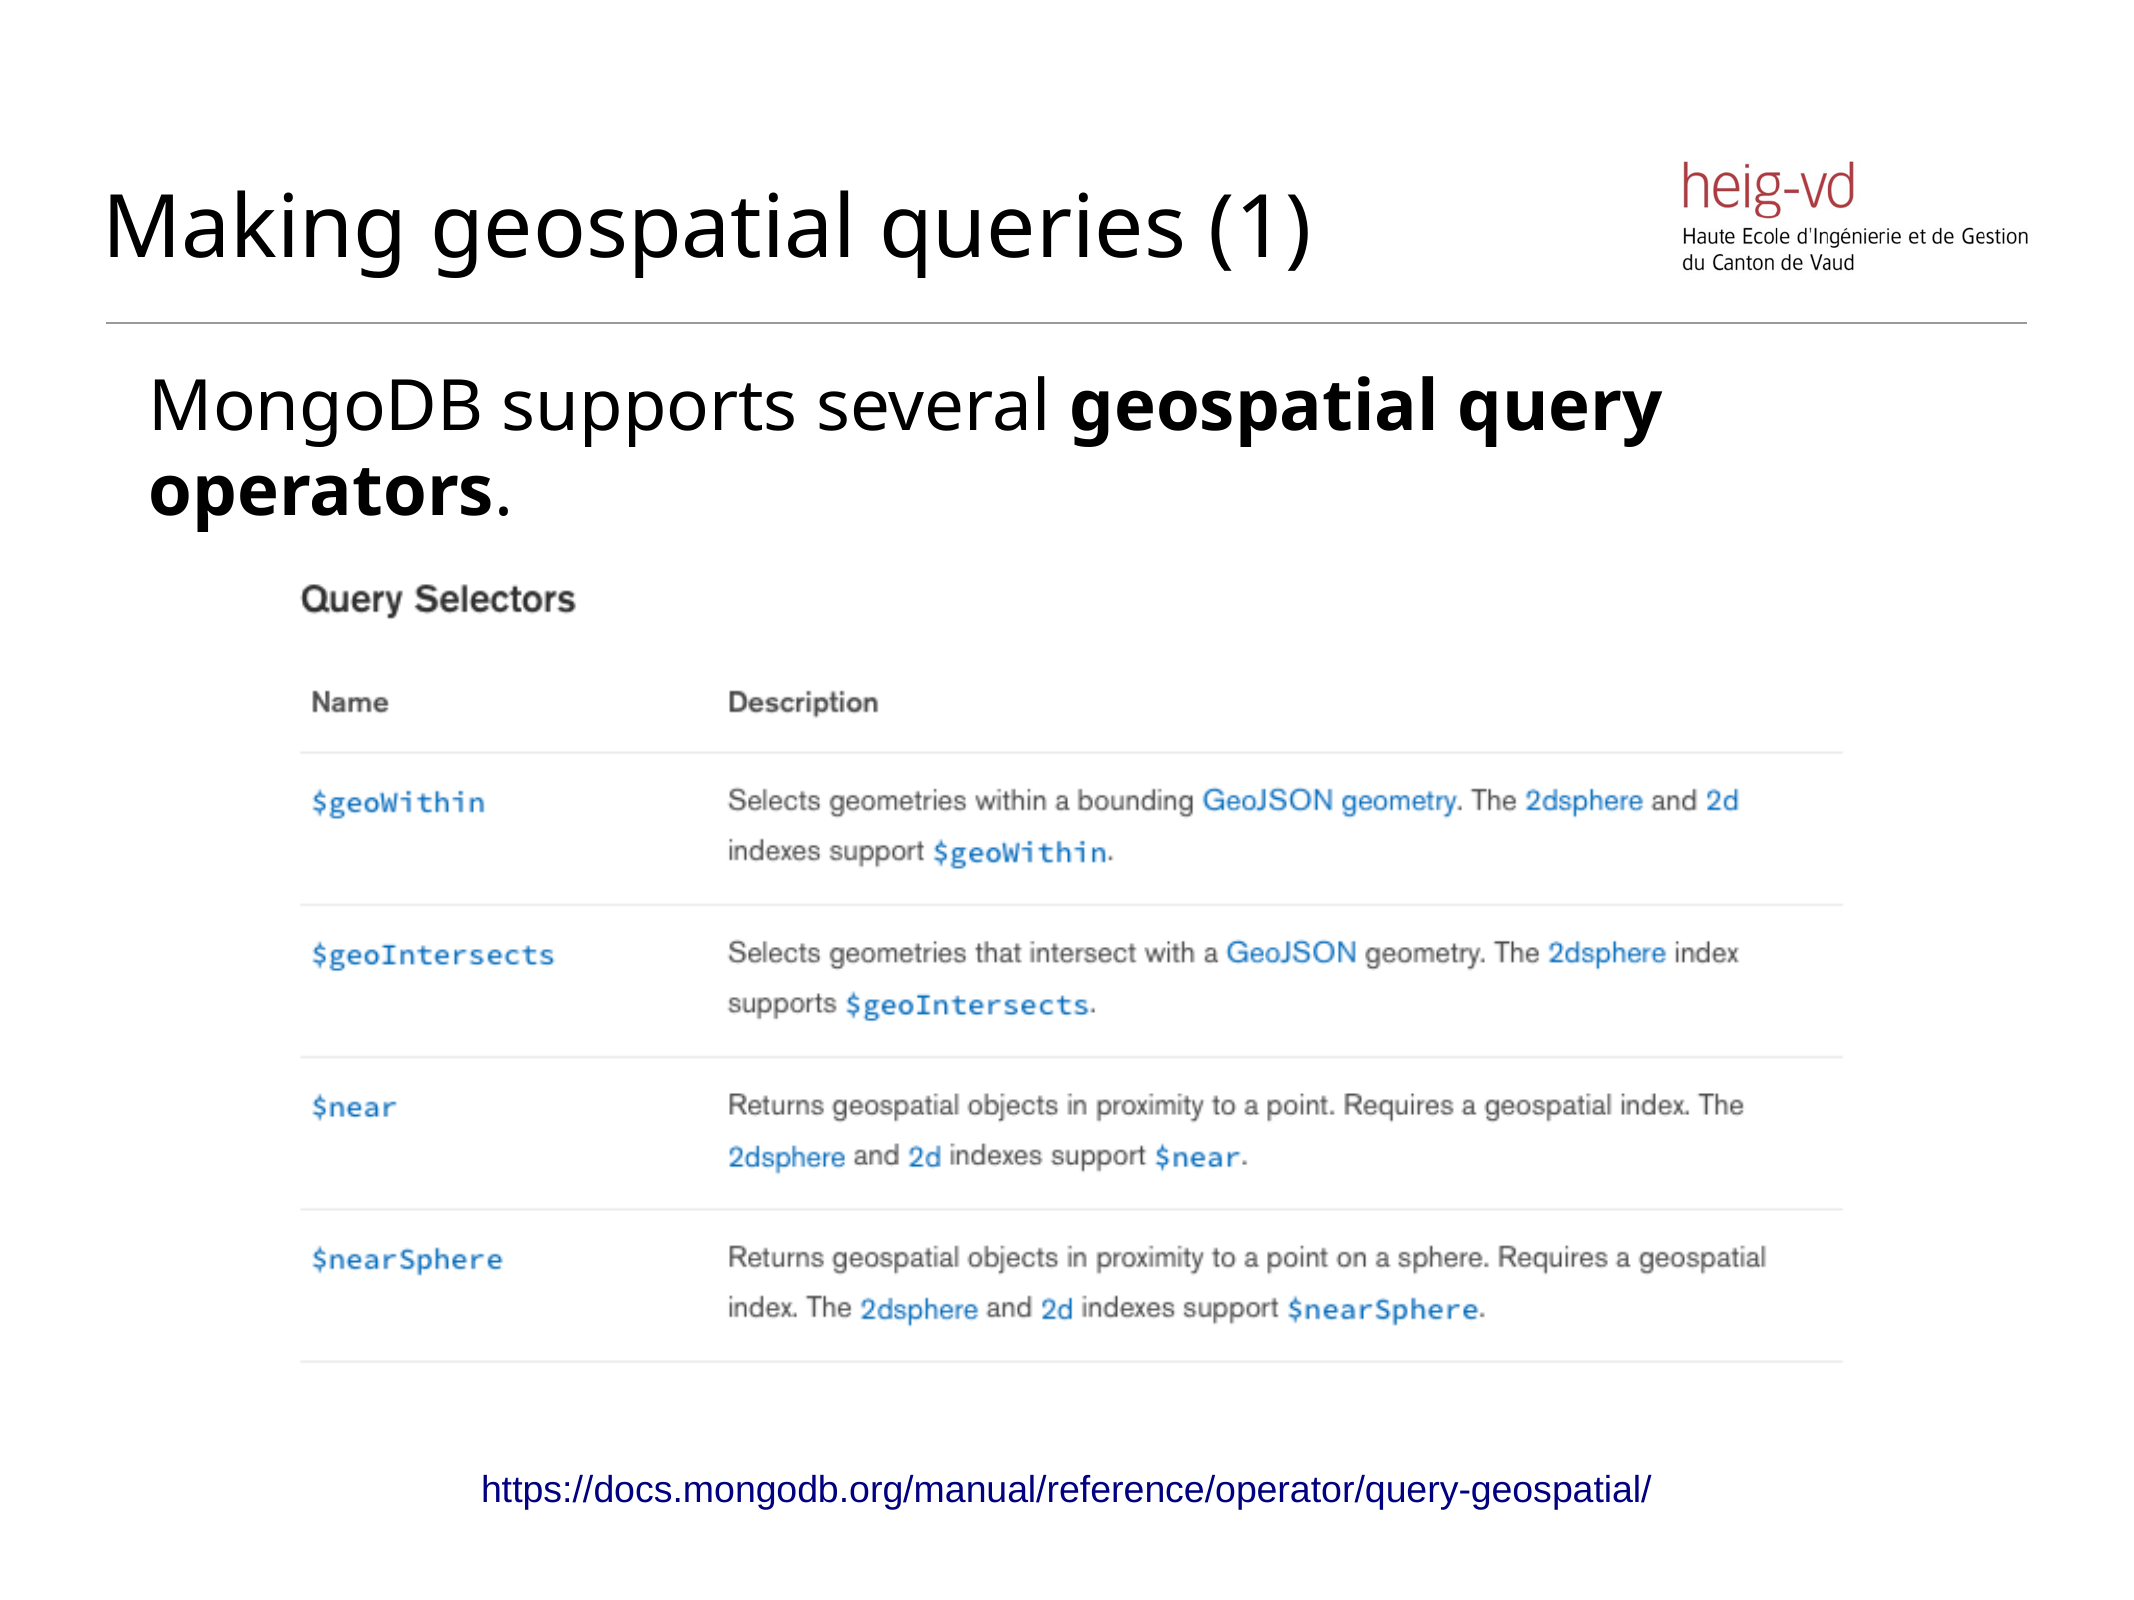

# Making geospatial queries (1)
MongoDB supports several geospatial query operators.
https://docs.mongodb.org/manual/reference/operator/query-geospatial/